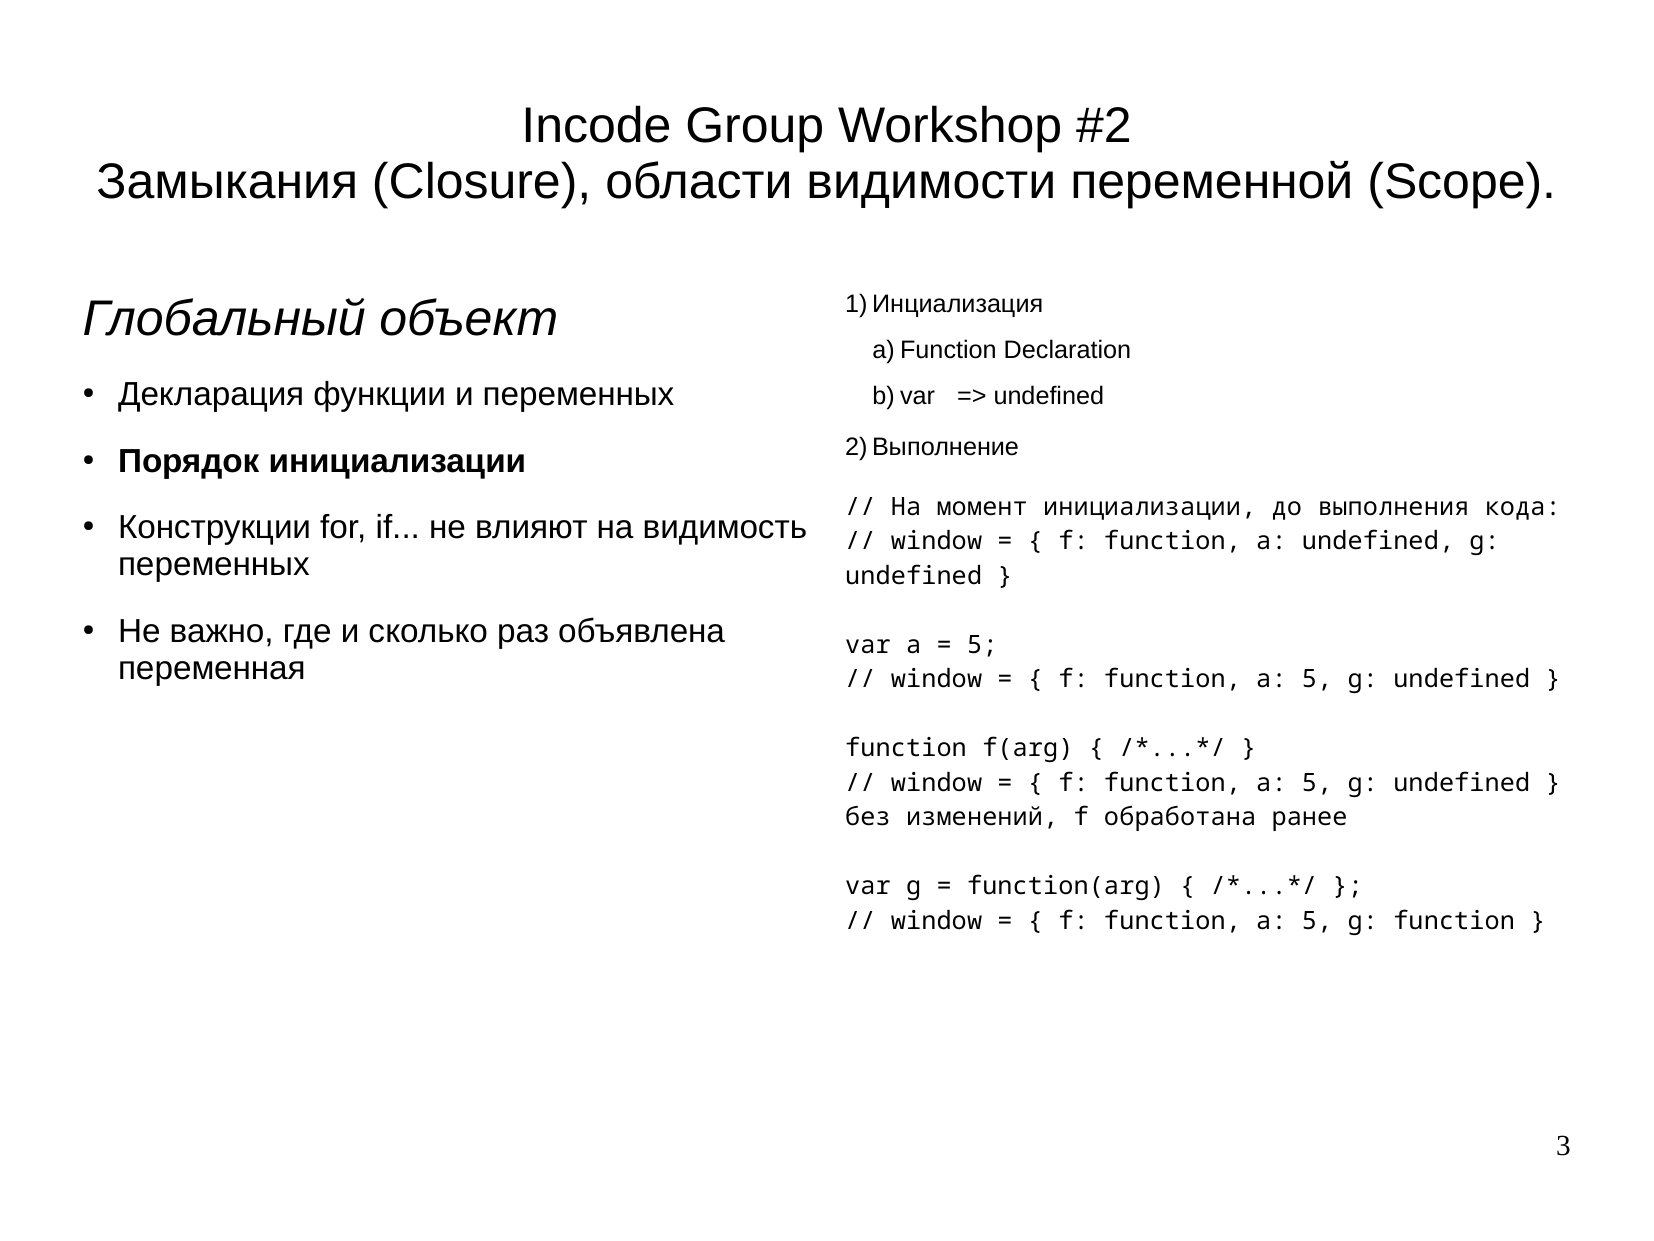

# Incode Group Workshop #2 Замыкания (Closure), области видимости переменной (Scope).
Глобальный объект
Декларация функции и переменных
Порядок инициализации
Конструкции for, if... не влияют на видимость переменных
Не важно, где и сколько раз объявлена переменная
Инциализация
Function Declaration
var 	=> undefined
Выполнение
// На момент инициализации, до выполнения кода:
// window = { f: function, a: undefined, g: undefined }
var a = 5;
// window = { f: function, a: 5, g: undefined }
function f(arg) { /*...*/ }
// window = { f: function, a: 5, g: undefined } без изменений, f обработана ранее
var g = function(arg) { /*...*/ };
// window = { f: function, a: 5, g: function }
3